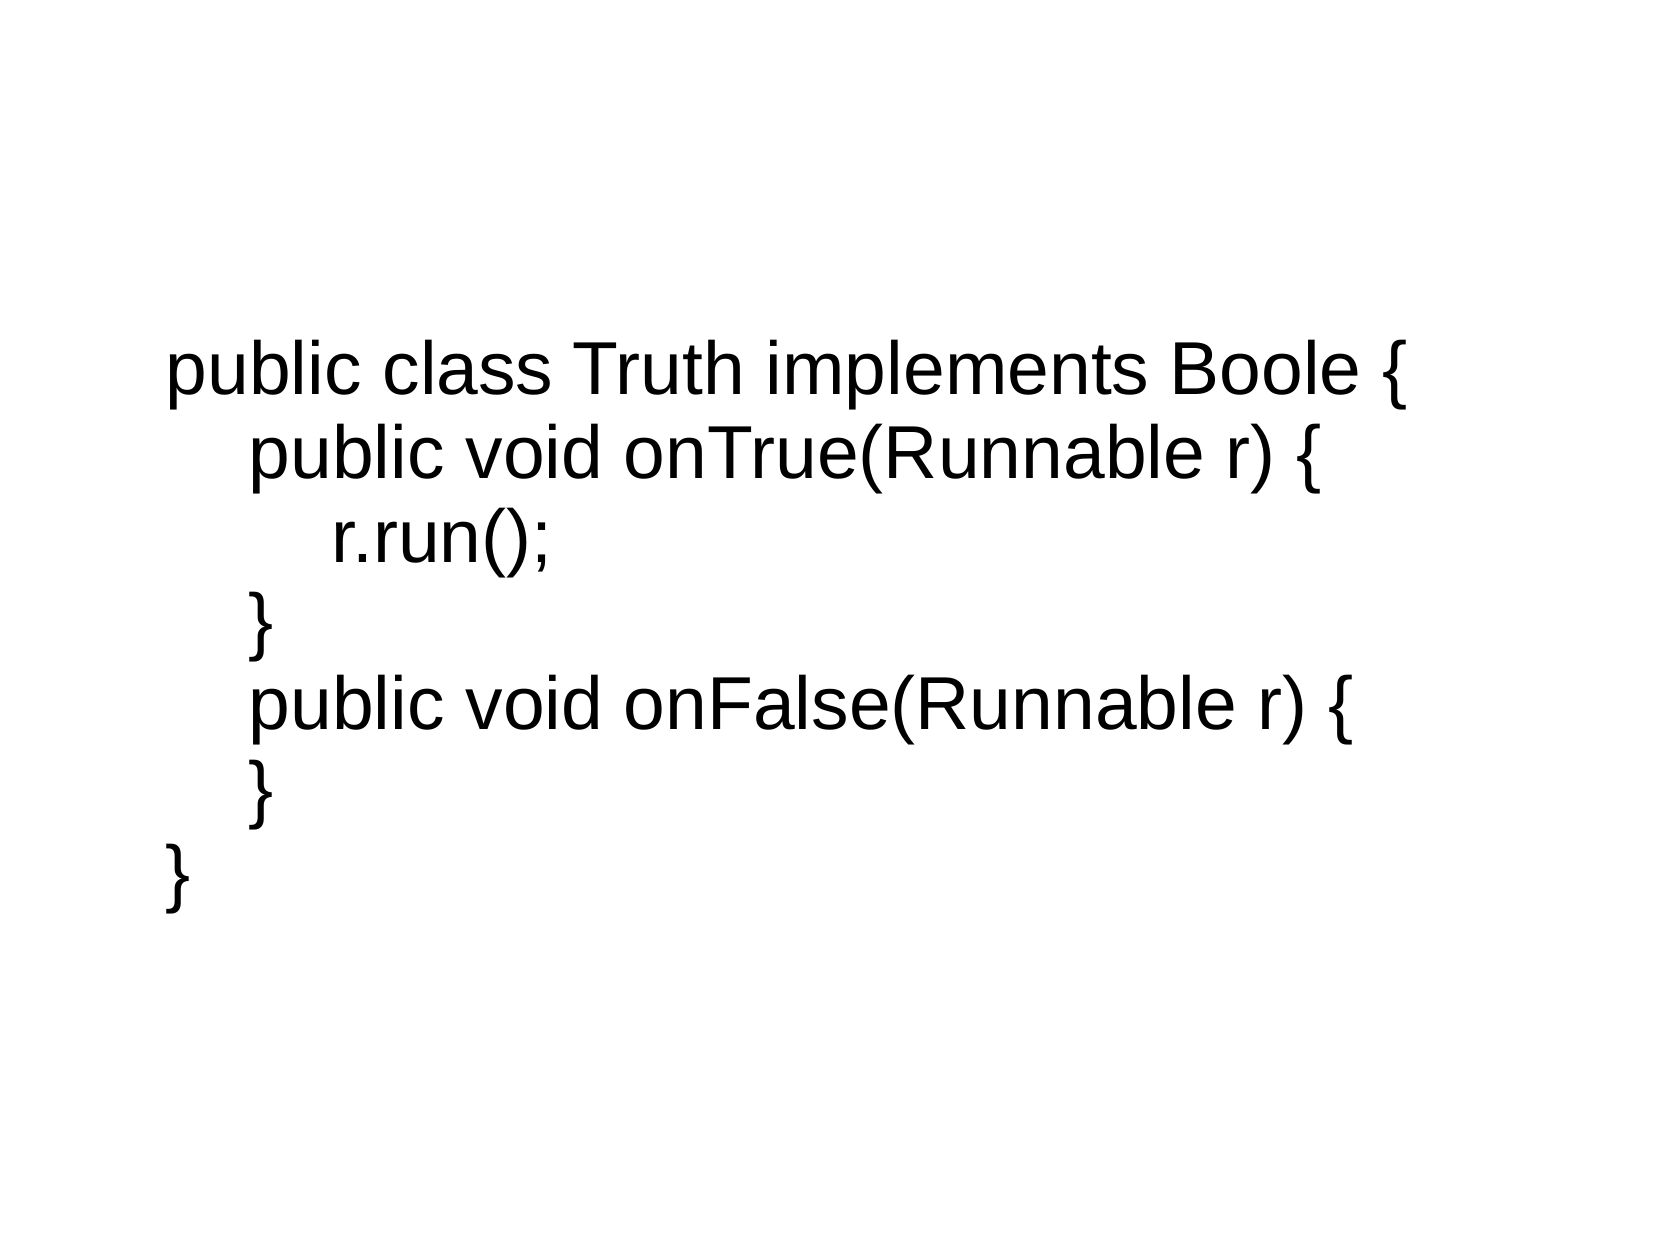

# public class Truth implements Boole {
 public void onTrue(Runnable r) {
 r.run();
 }
 public void onFalse(Runnable r) {
 }
 }